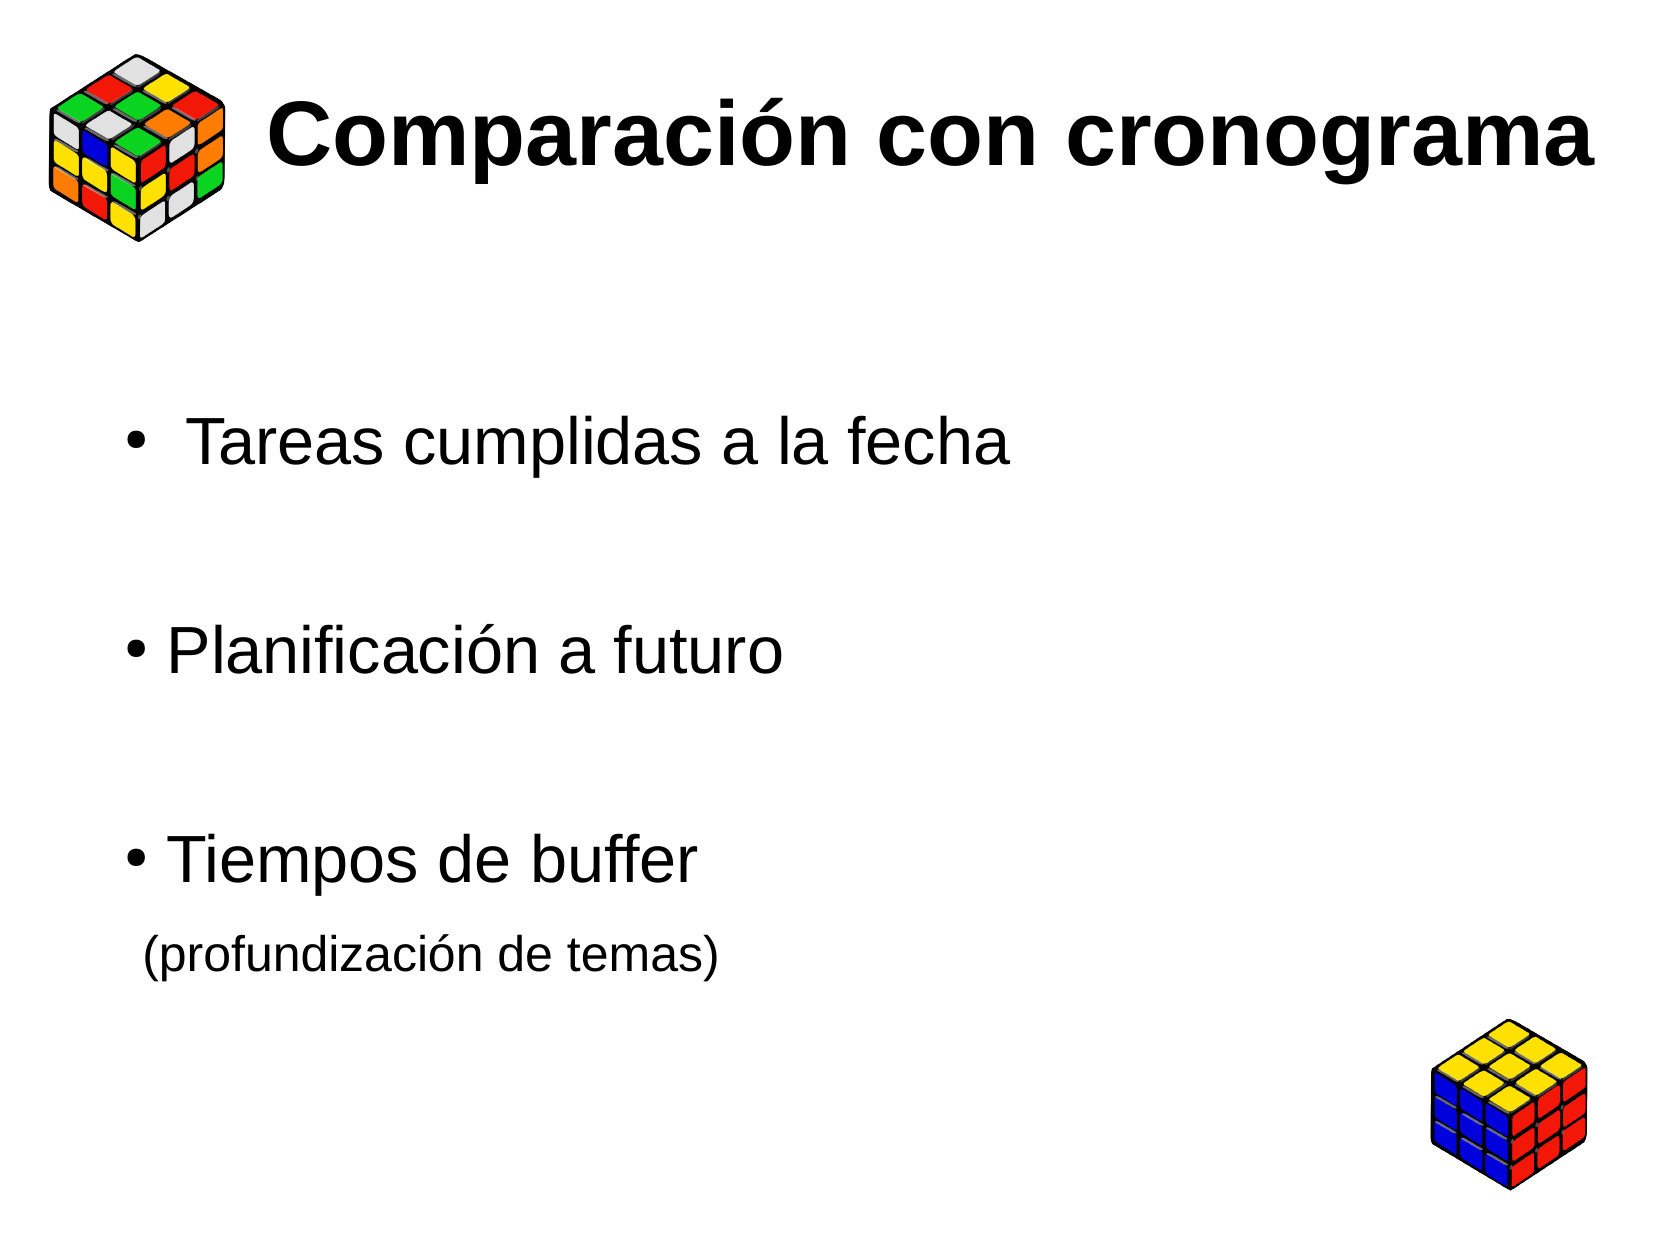

# Comparación con cronograma
 Tareas cumplidas a la fecha
 Planificación a futuro
 Tiempos de buffer
(profundización de temas)